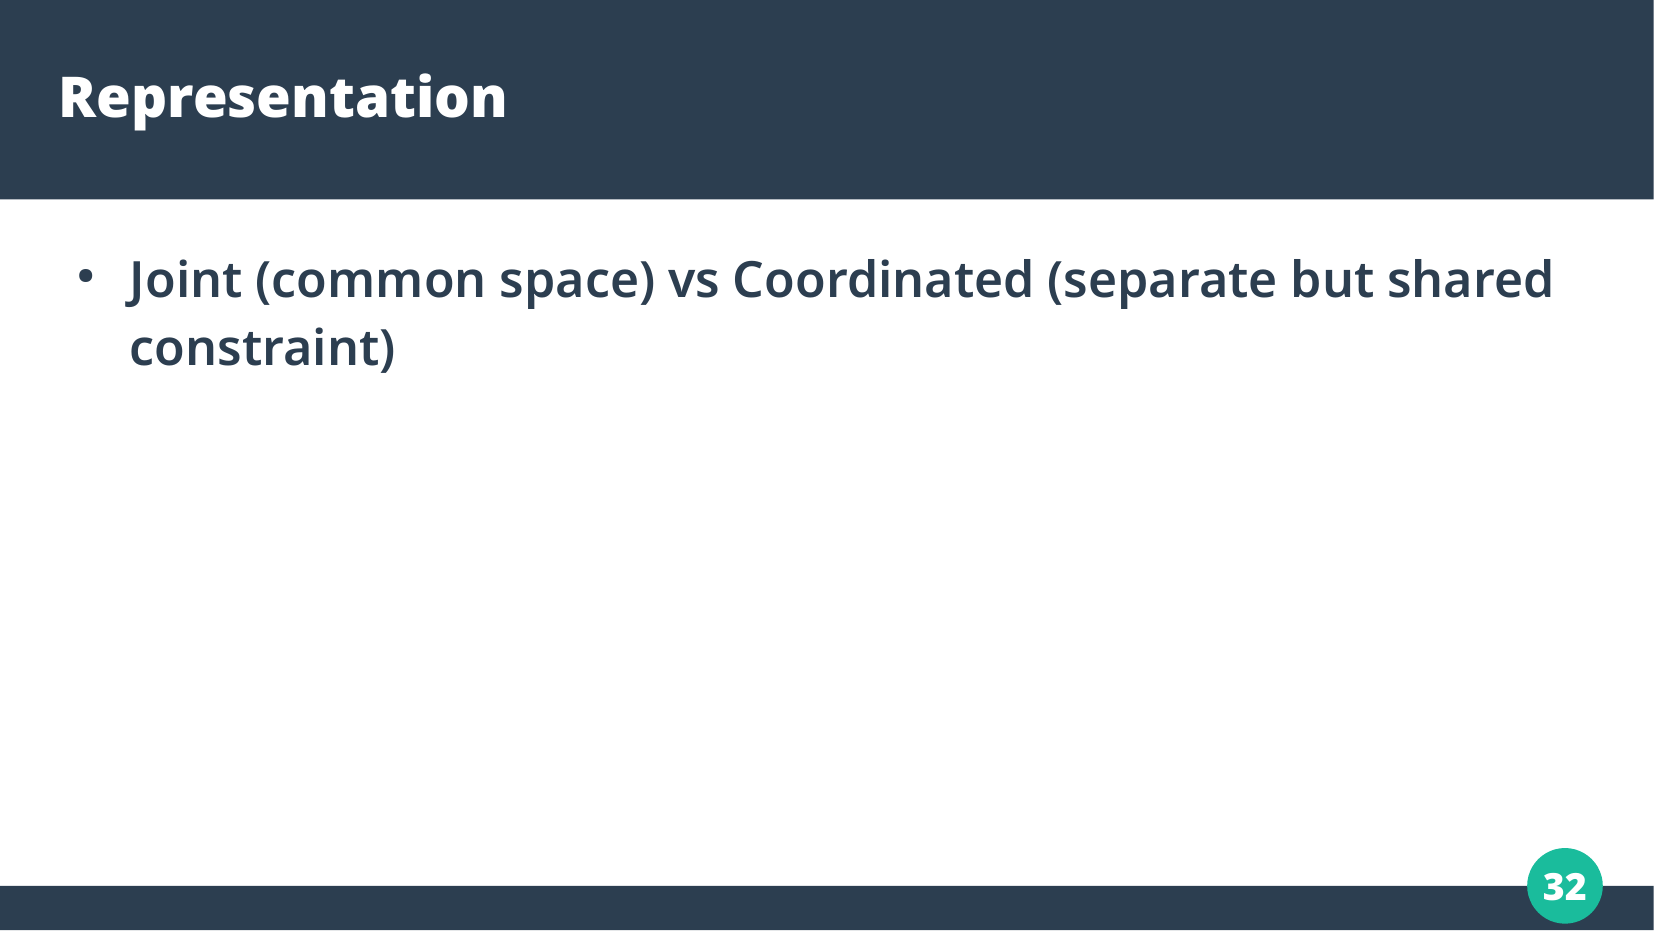

# Representation
Joint (common space) vs Coordinated (separate but shared constraint)